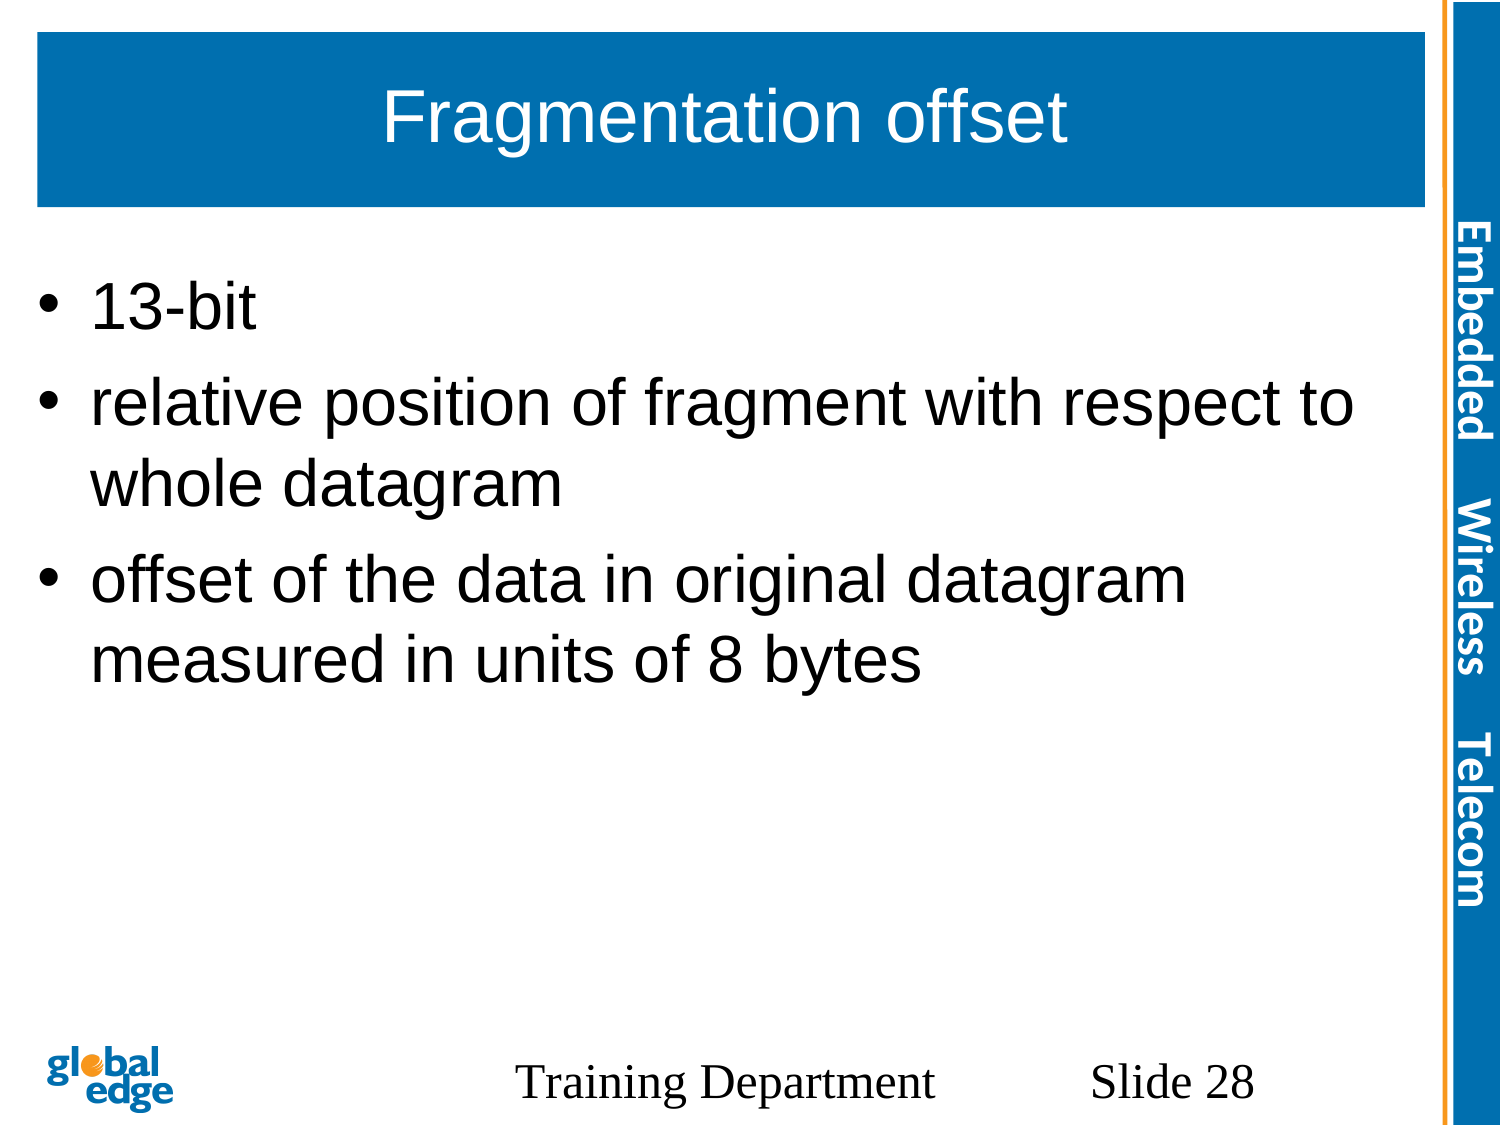

# Fragmentation offset
13-bit
relative position of fragment with respect to whole datagram
offset of the data in original datagram measured in units of 8 bytes
28